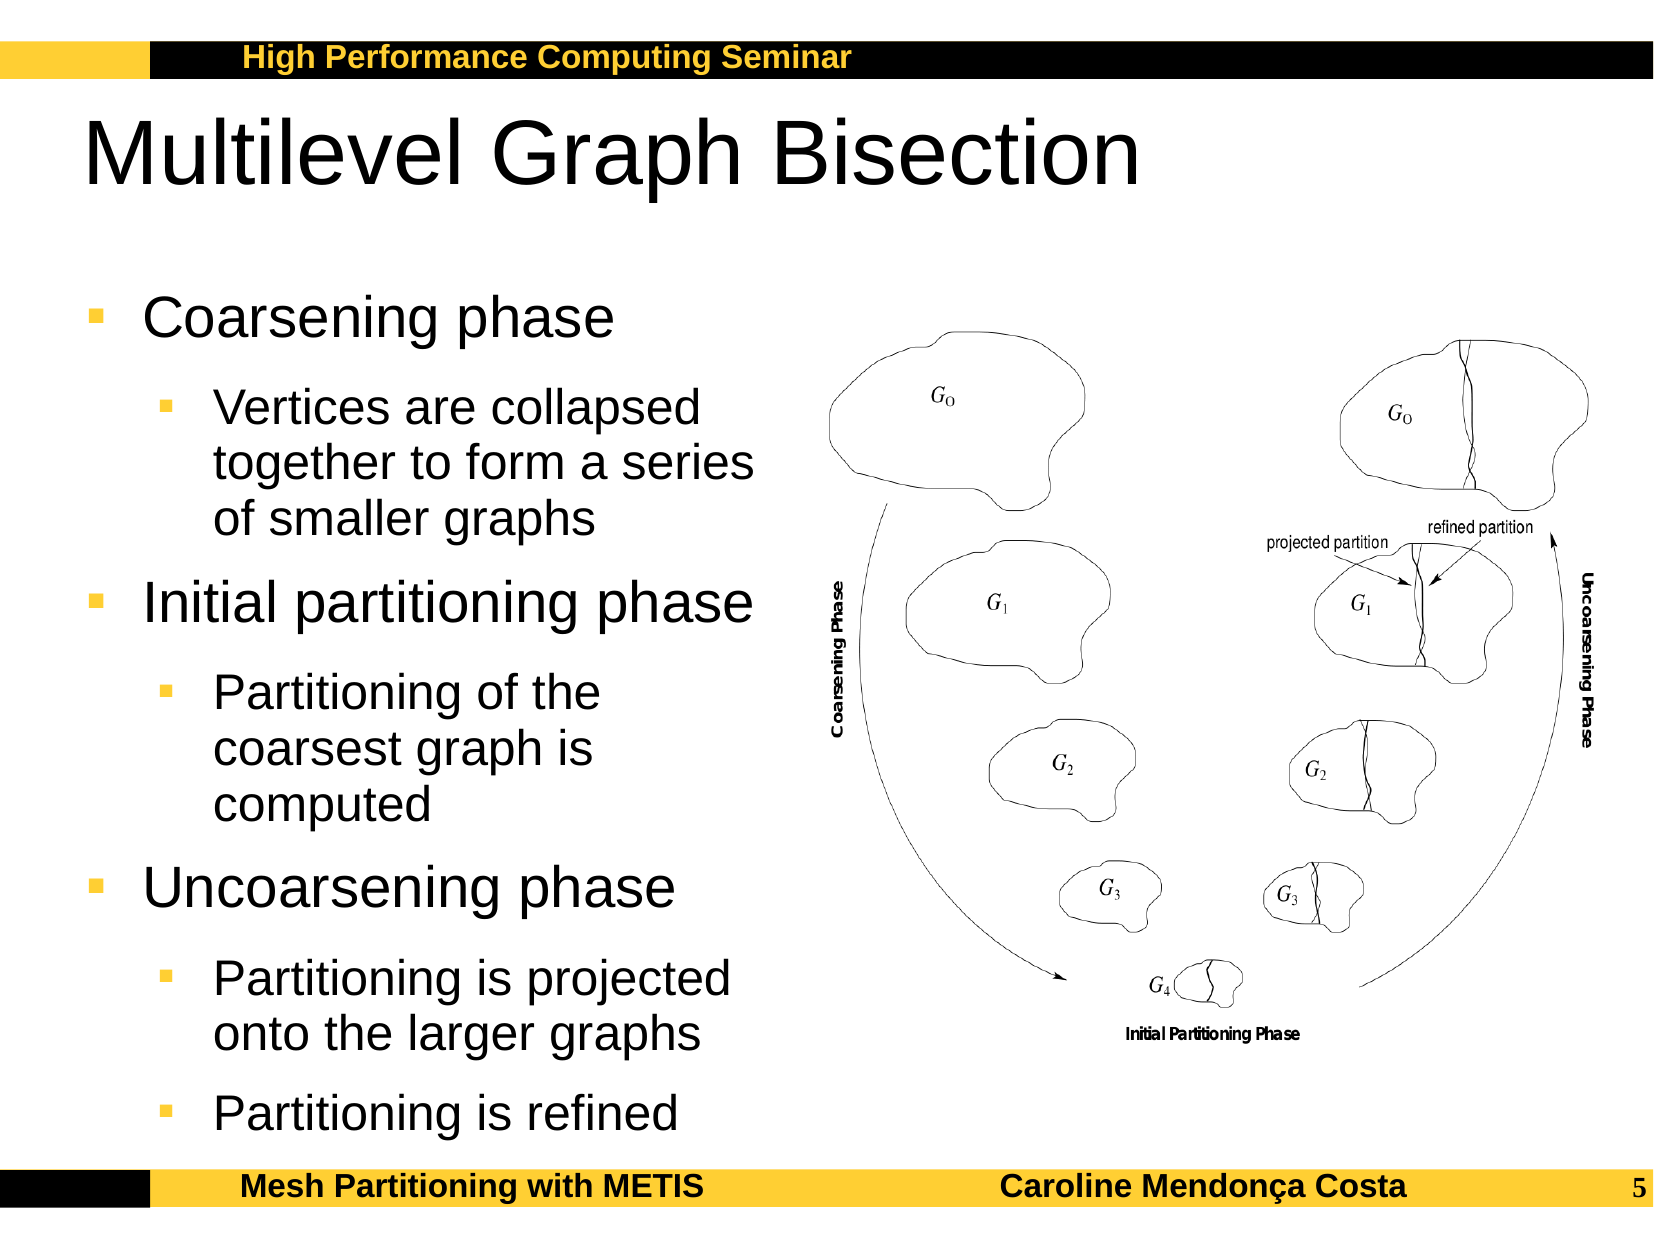

# Multilevel Graph Bisection
Coarsening phase
Vertices are collapsed together to form a series of smaller graphs
Initial partitioning phase
Partitioning of the coarsest graph is computed
Uncoarsening phase
Partitioning is projected onto the larger graphs
Partitioning is refined
5